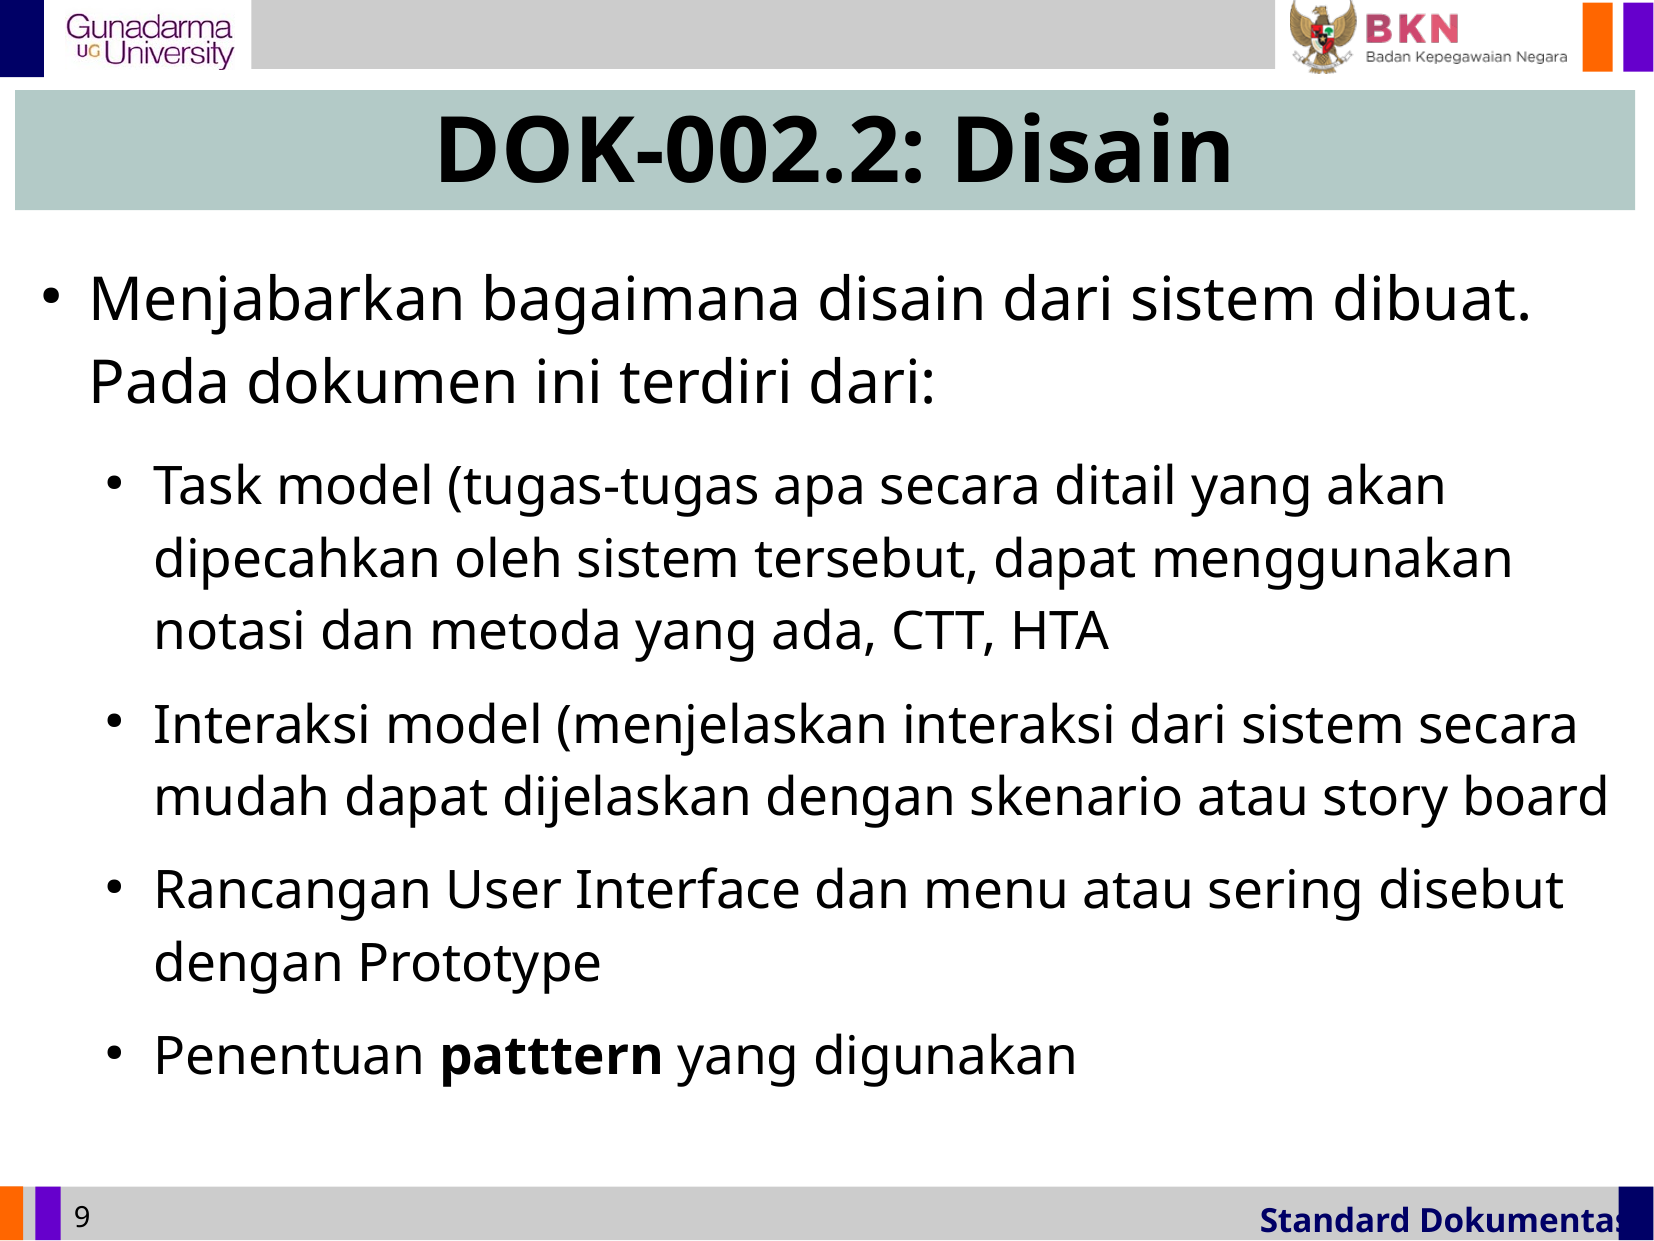

# DOK-002.2: Disain
Menjabarkan bagaimana disain dari sistem dibuat. Pada dokumen ini terdiri dari:
Task model (tugas-tugas apa secara ditail yang akan dipecahkan oleh sistem tersebut, dapat menggunakan notasi dan metoda yang ada, CTT, HTA
Interaksi model (menjelaskan interaksi dari sistem secara mudah dapat dijelaskan dengan skenario atau story board
Rancangan User Interface dan menu atau sering disebut dengan Prototype
Penentuan patttern yang digunakan